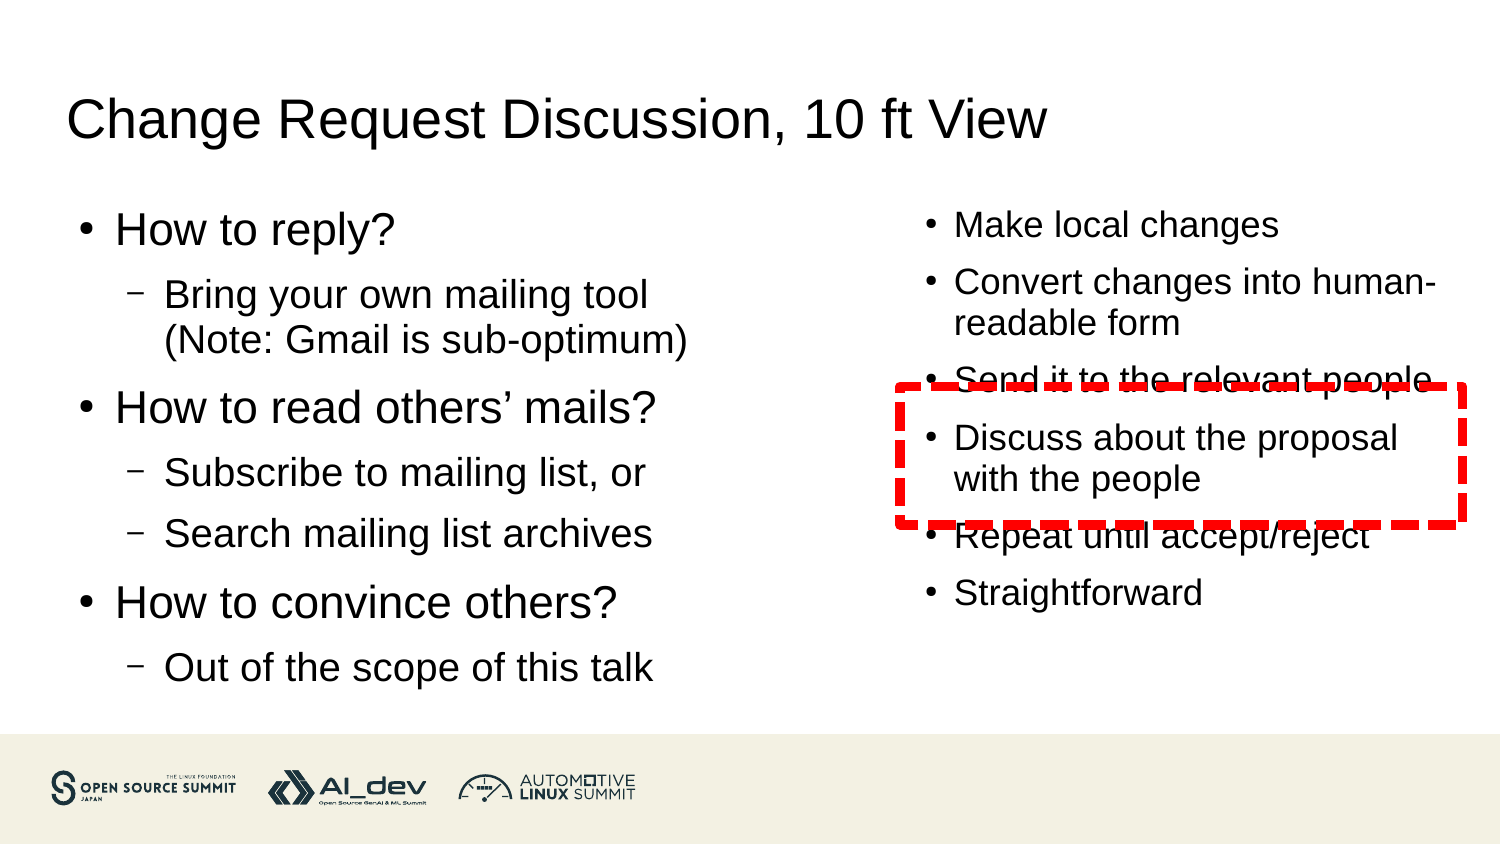

# Change Request Discussion, 10 ft View
How to reply?
Bring your own mailing tool (Note: Gmail is sub-optimum)
How to read others’ mails?
Subscribe to mailing list, or
Search mailing list archives
How to convince others?
Out of the scope of this talk
Make local changes
Convert changes into human-readable form
Send it to the relevant people
Discuss about the proposal with the people
Repeat until accept/reject
Straightforward